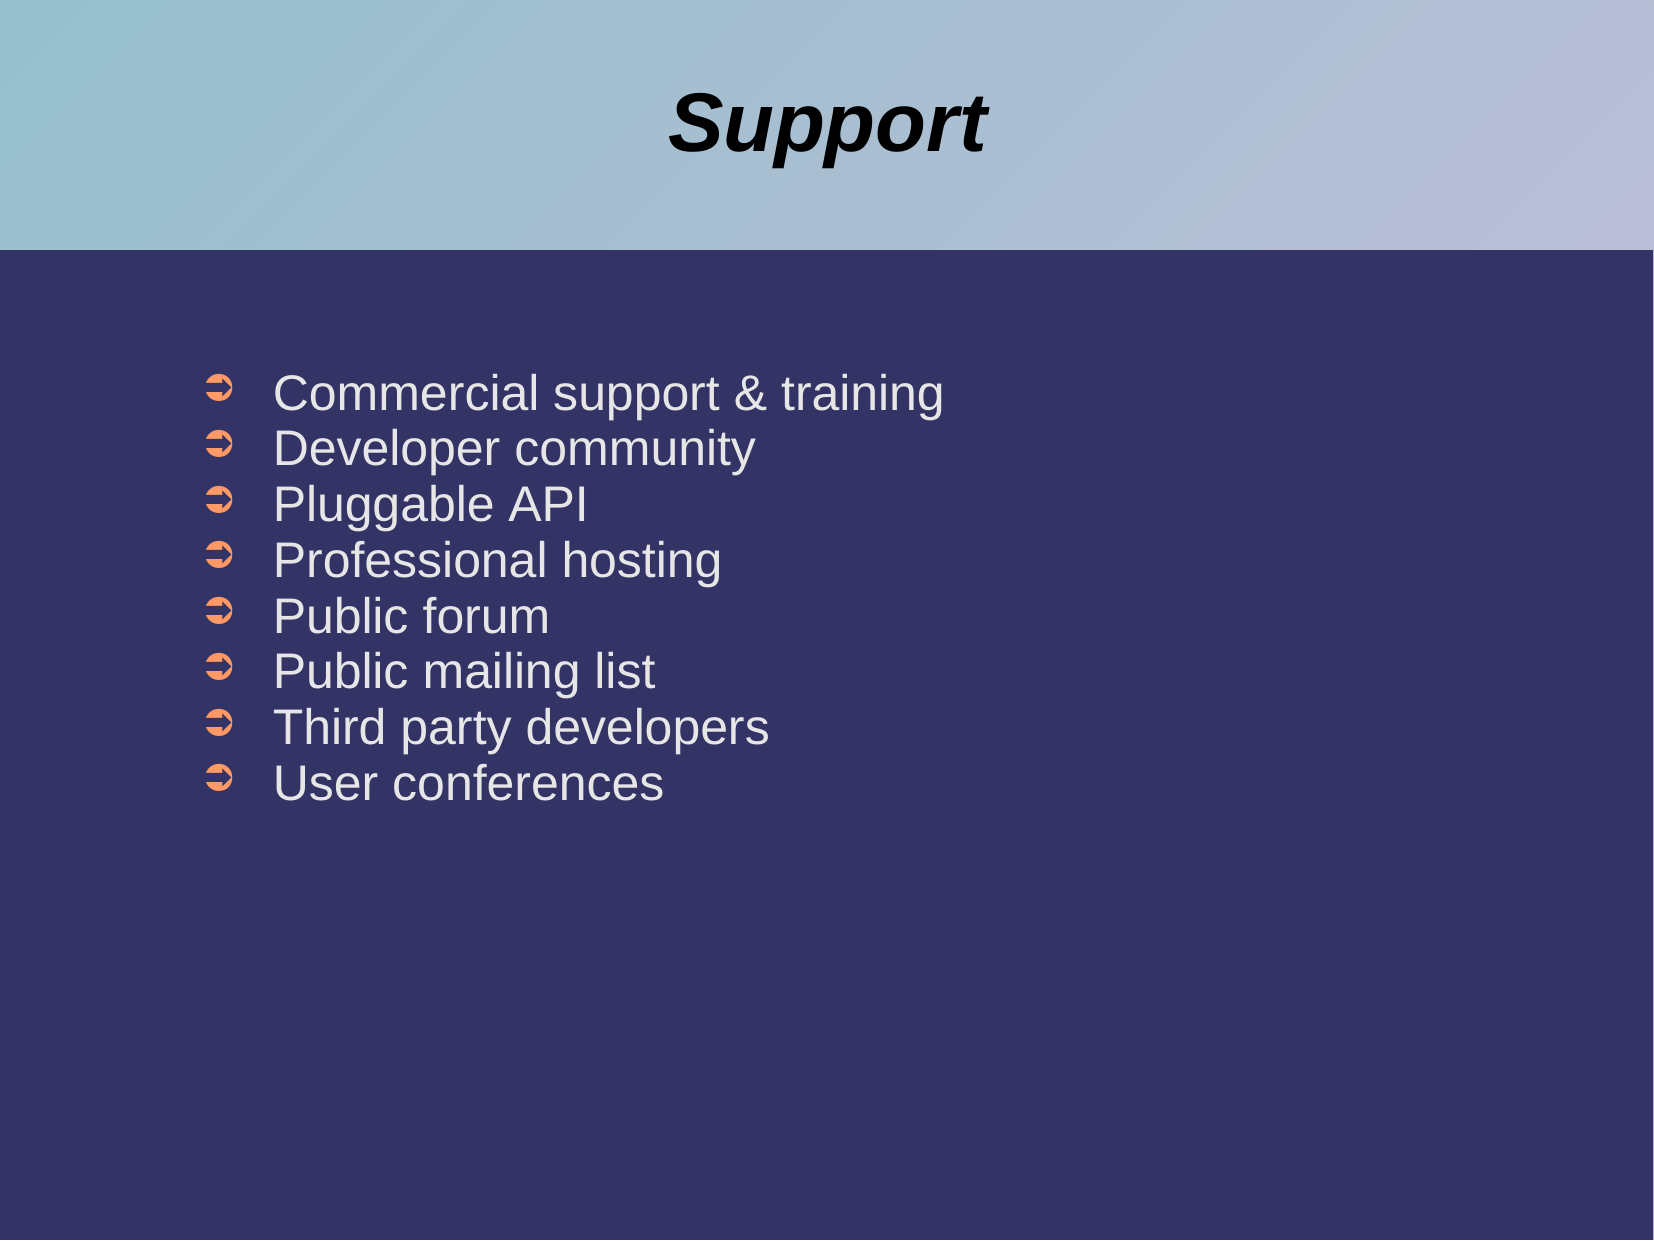

# Support
Commercial support & training
Developer community
Pluggable API
Professional hosting
Public forum
Public mailing list
Third party developers
User conferences